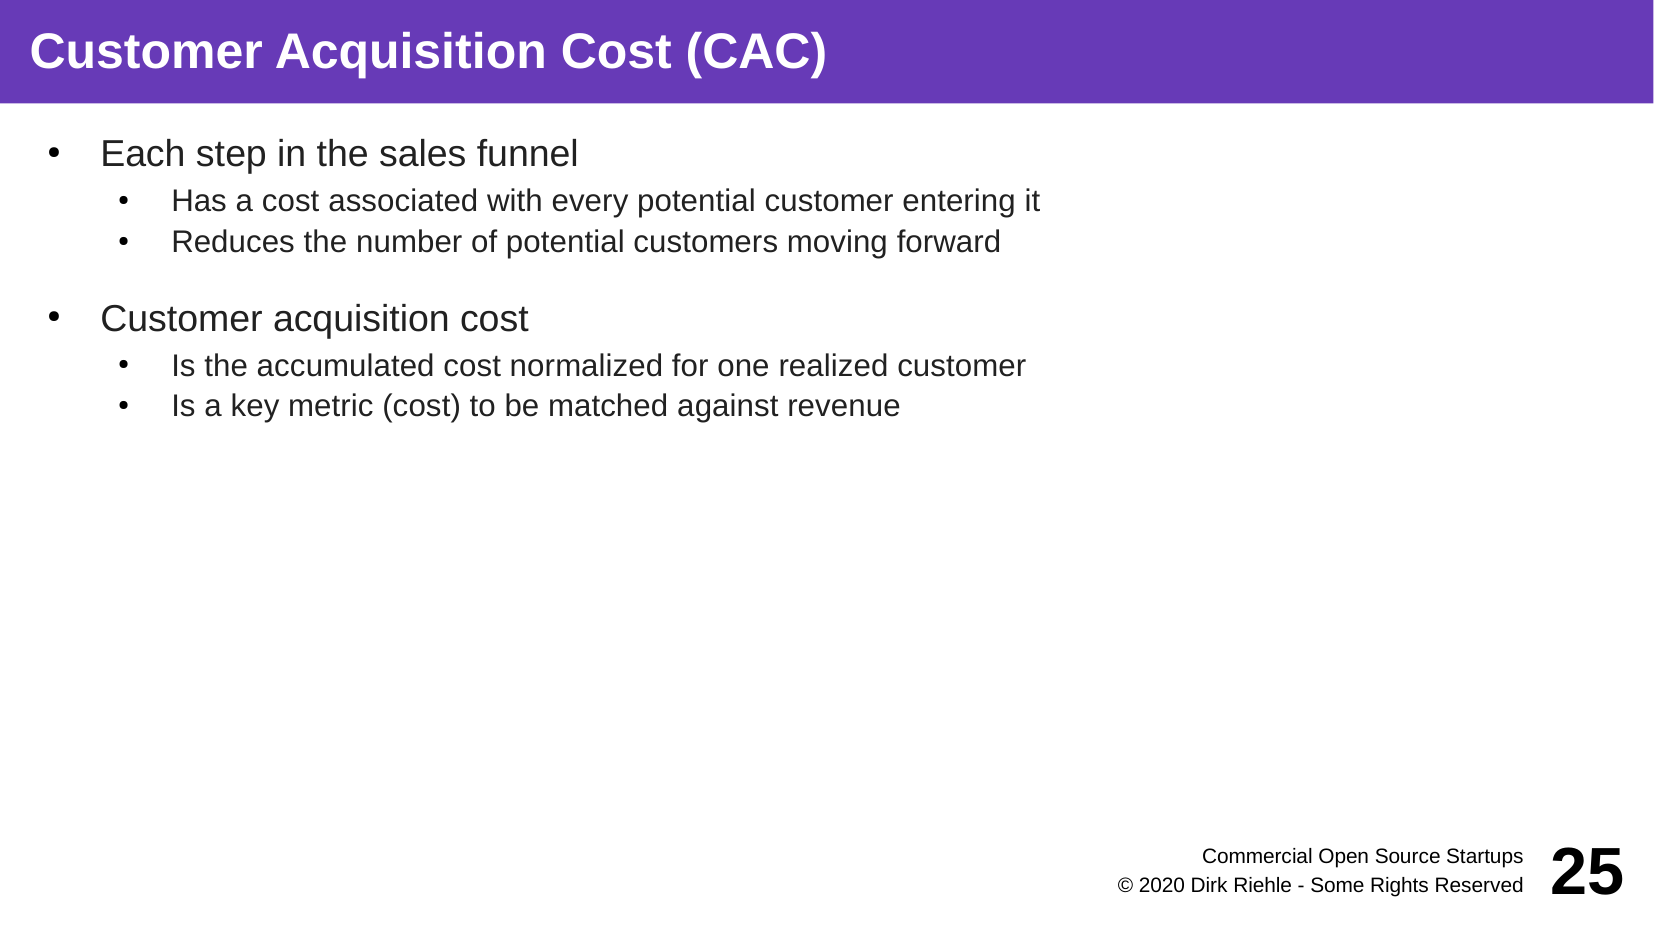

# Customer Acquisition Cost (CAC)
Each step in the sales funnel
Has a cost associated with every potential customer entering it
Reduces the number of potential customers moving forward
Customer acquisition cost
Is the accumulated cost normalized for one realized customer
Is a key metric (cost) to be matched against revenue
Commercial Open Source Startups
25
© 2020 Dirk Riehle - Some Rights Reserved